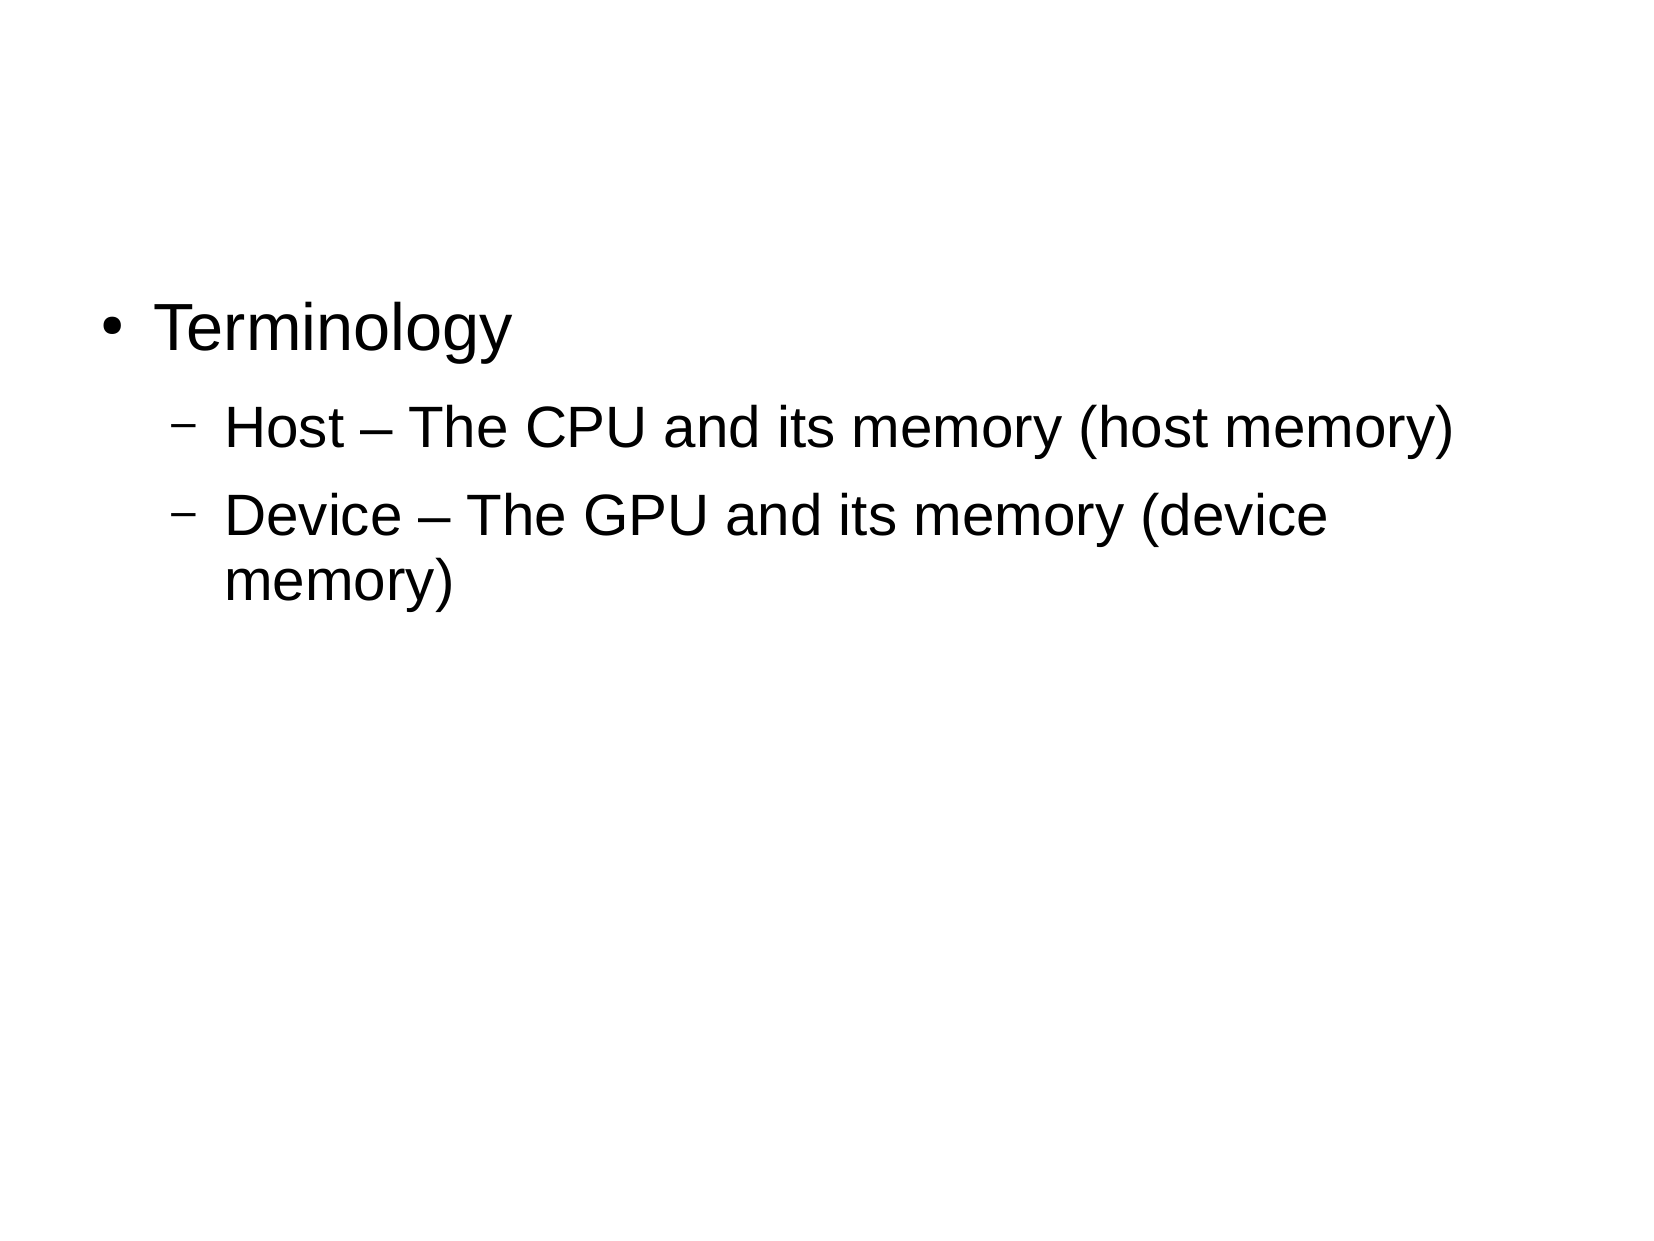

#
Terminology
Host – The CPU and its memory (host memory)
Device – The GPU and its memory (device memory)